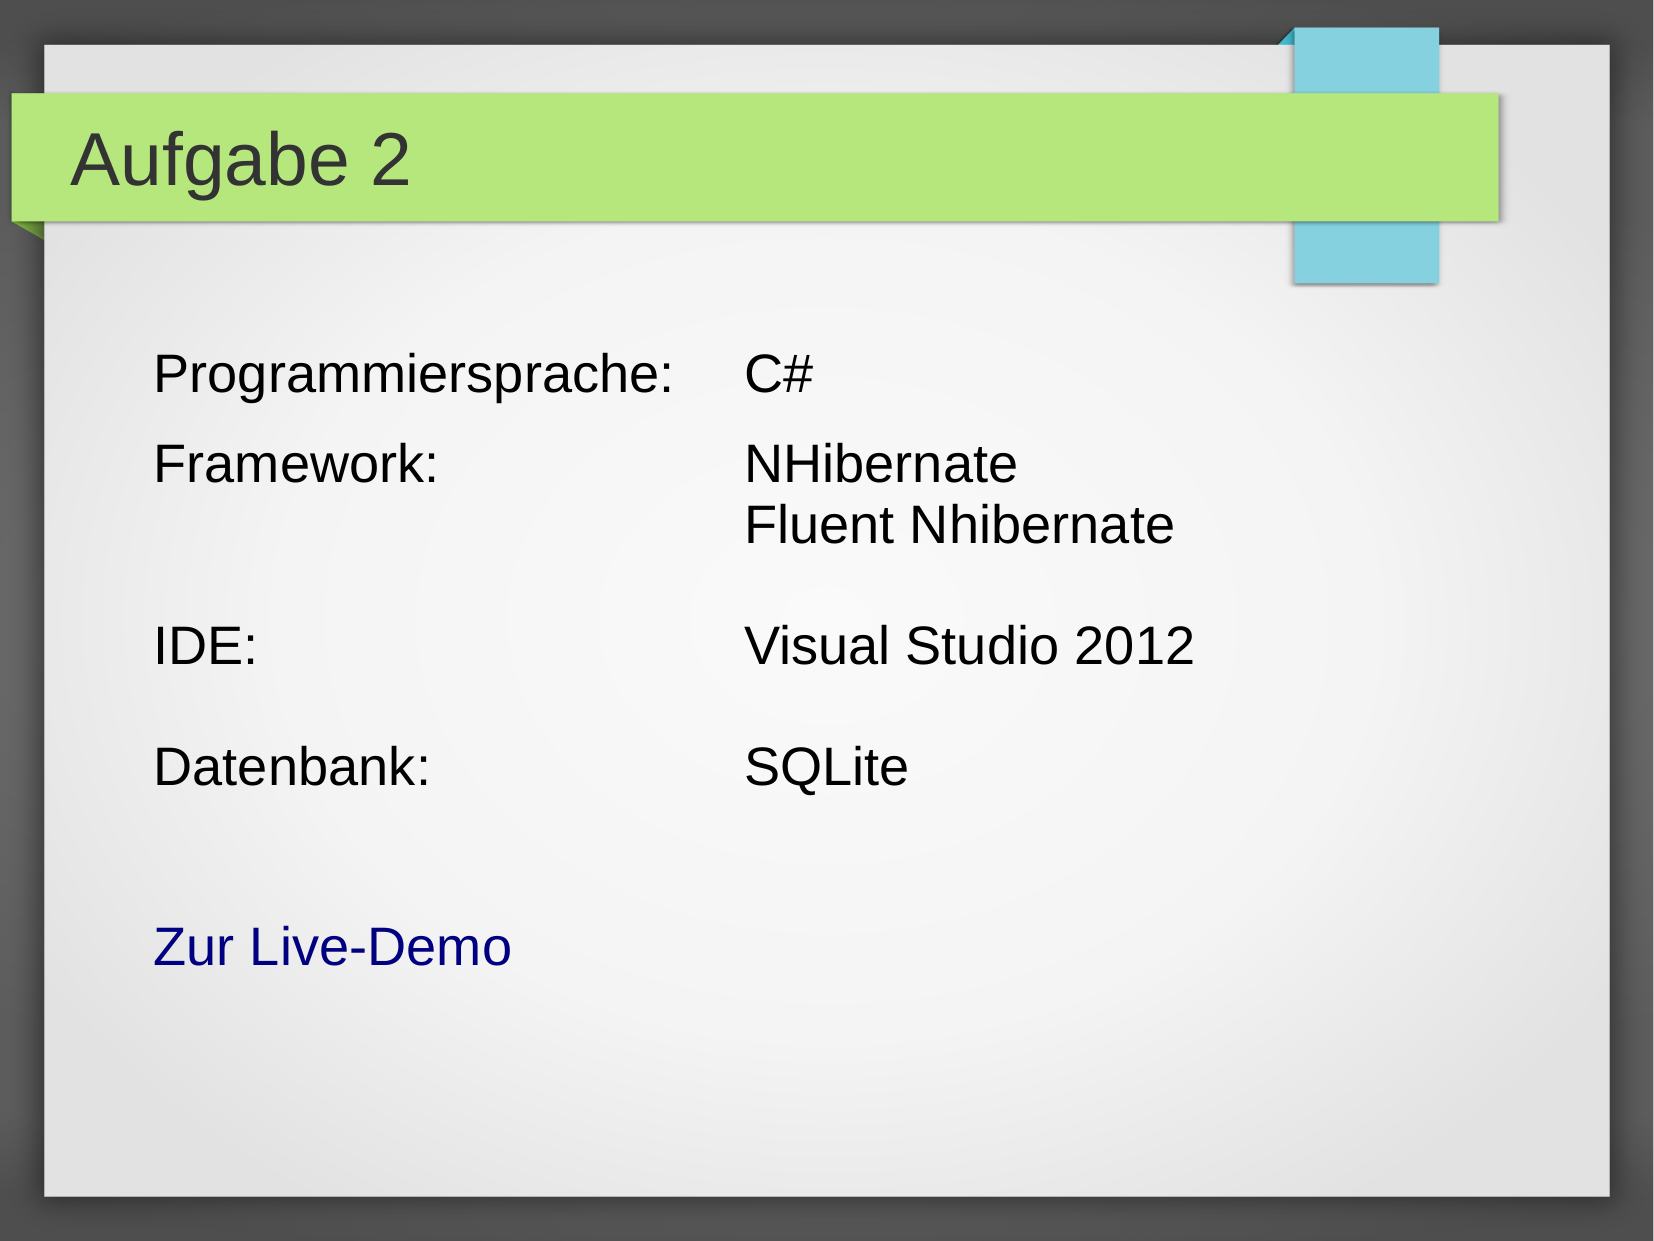

# Aufgabe 2
Programmiersprache:	C#
Framework:					NHibernate
								Fluent Nhibernate
IDE:							Visual Studio 2012
Datenbank:					SQLite
Zur Live-Demo